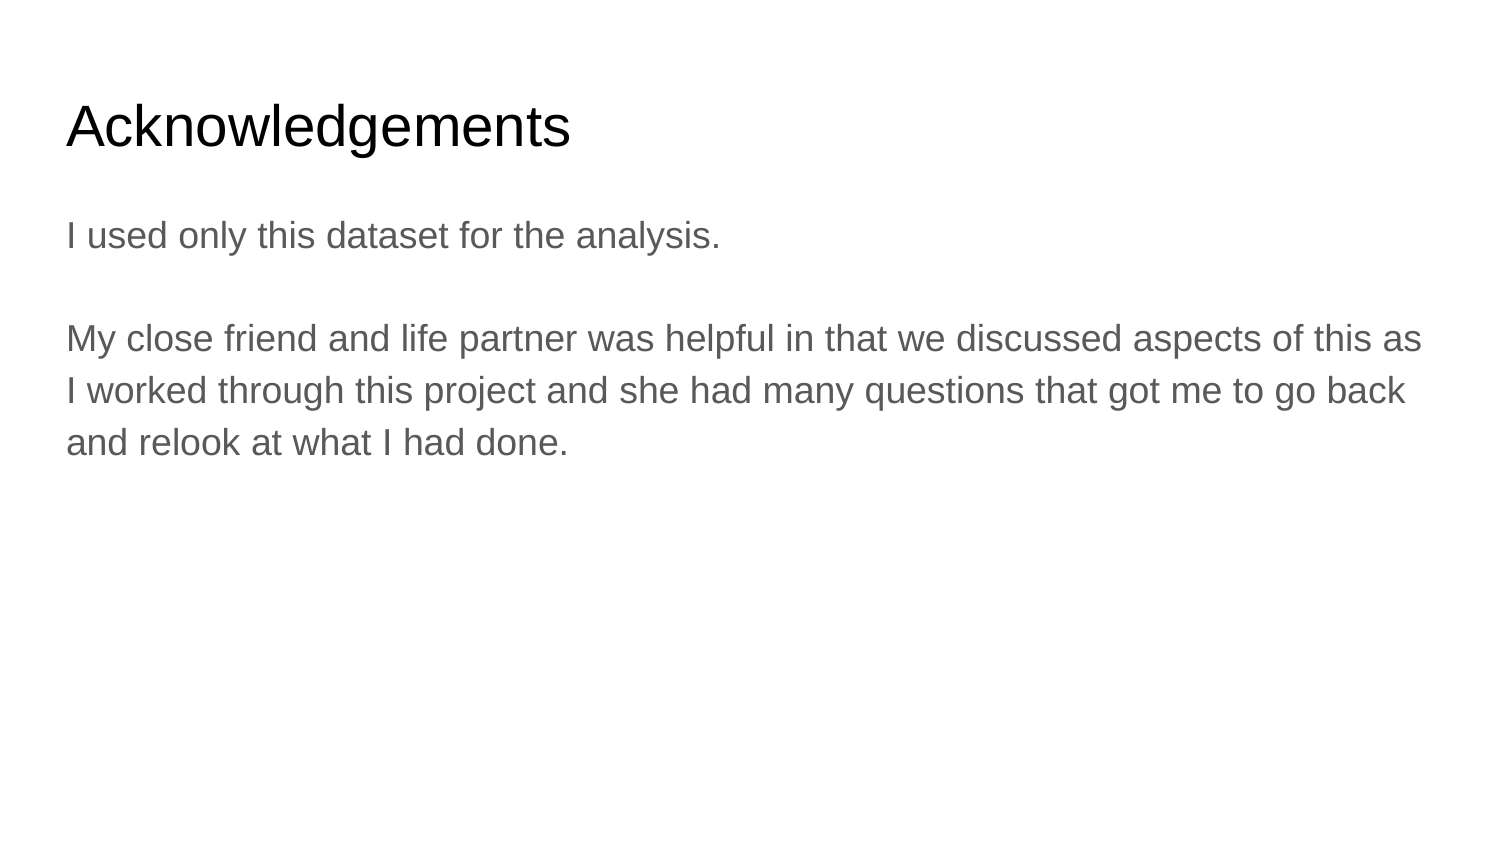

# Acknowledgements
I used only this dataset for the analysis.
My close friend and life partner was helpful in that we discussed aspects of this as I worked through this project and she had many questions that got me to go back and relook at what I had done.